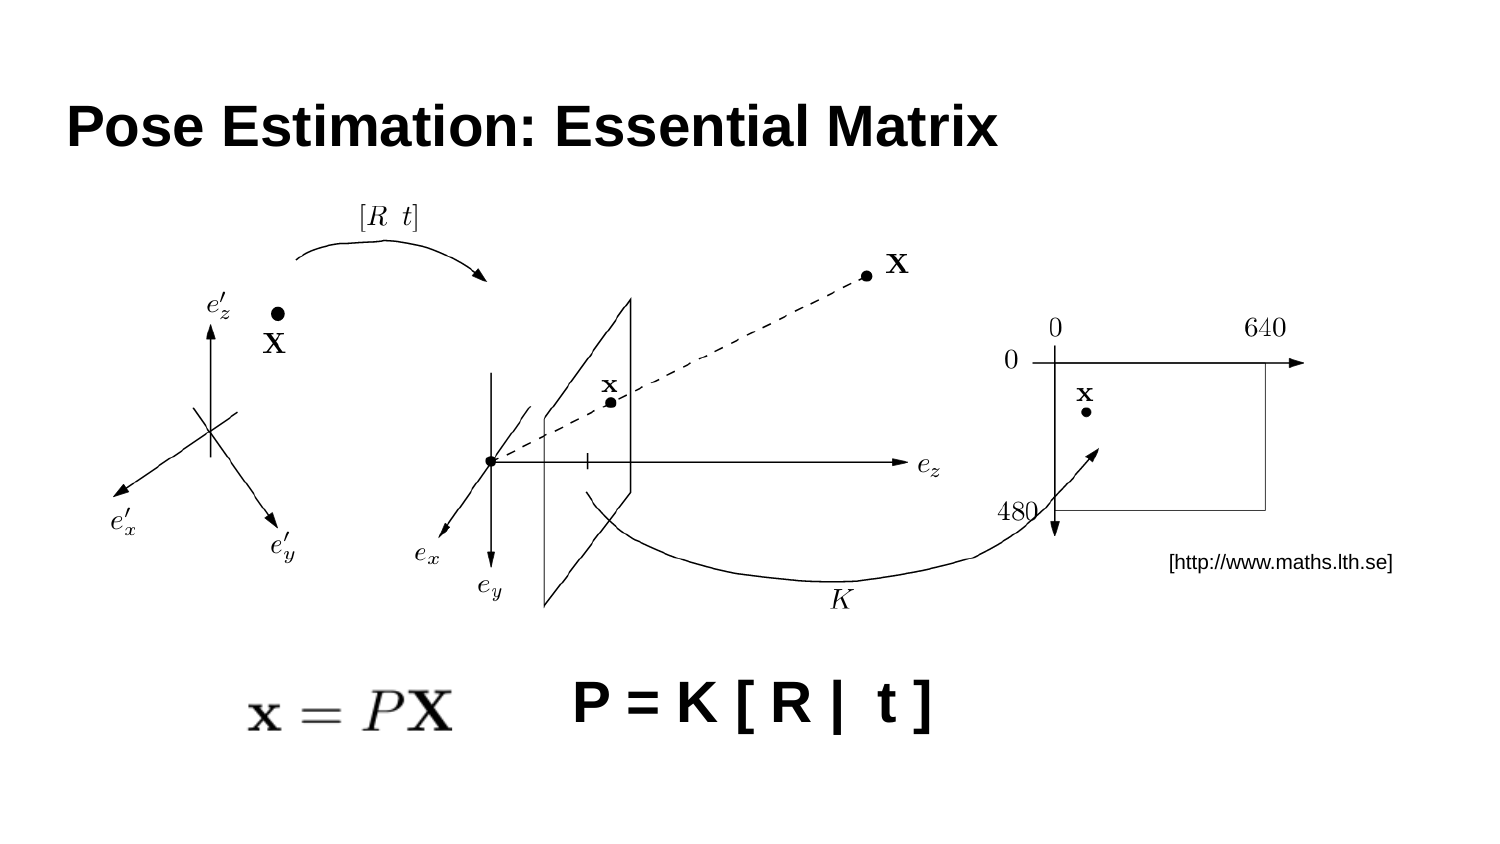

# Pose Estimation: Essential Matrix
[http://www.maths.lth.se]
P = K [ R | t ]